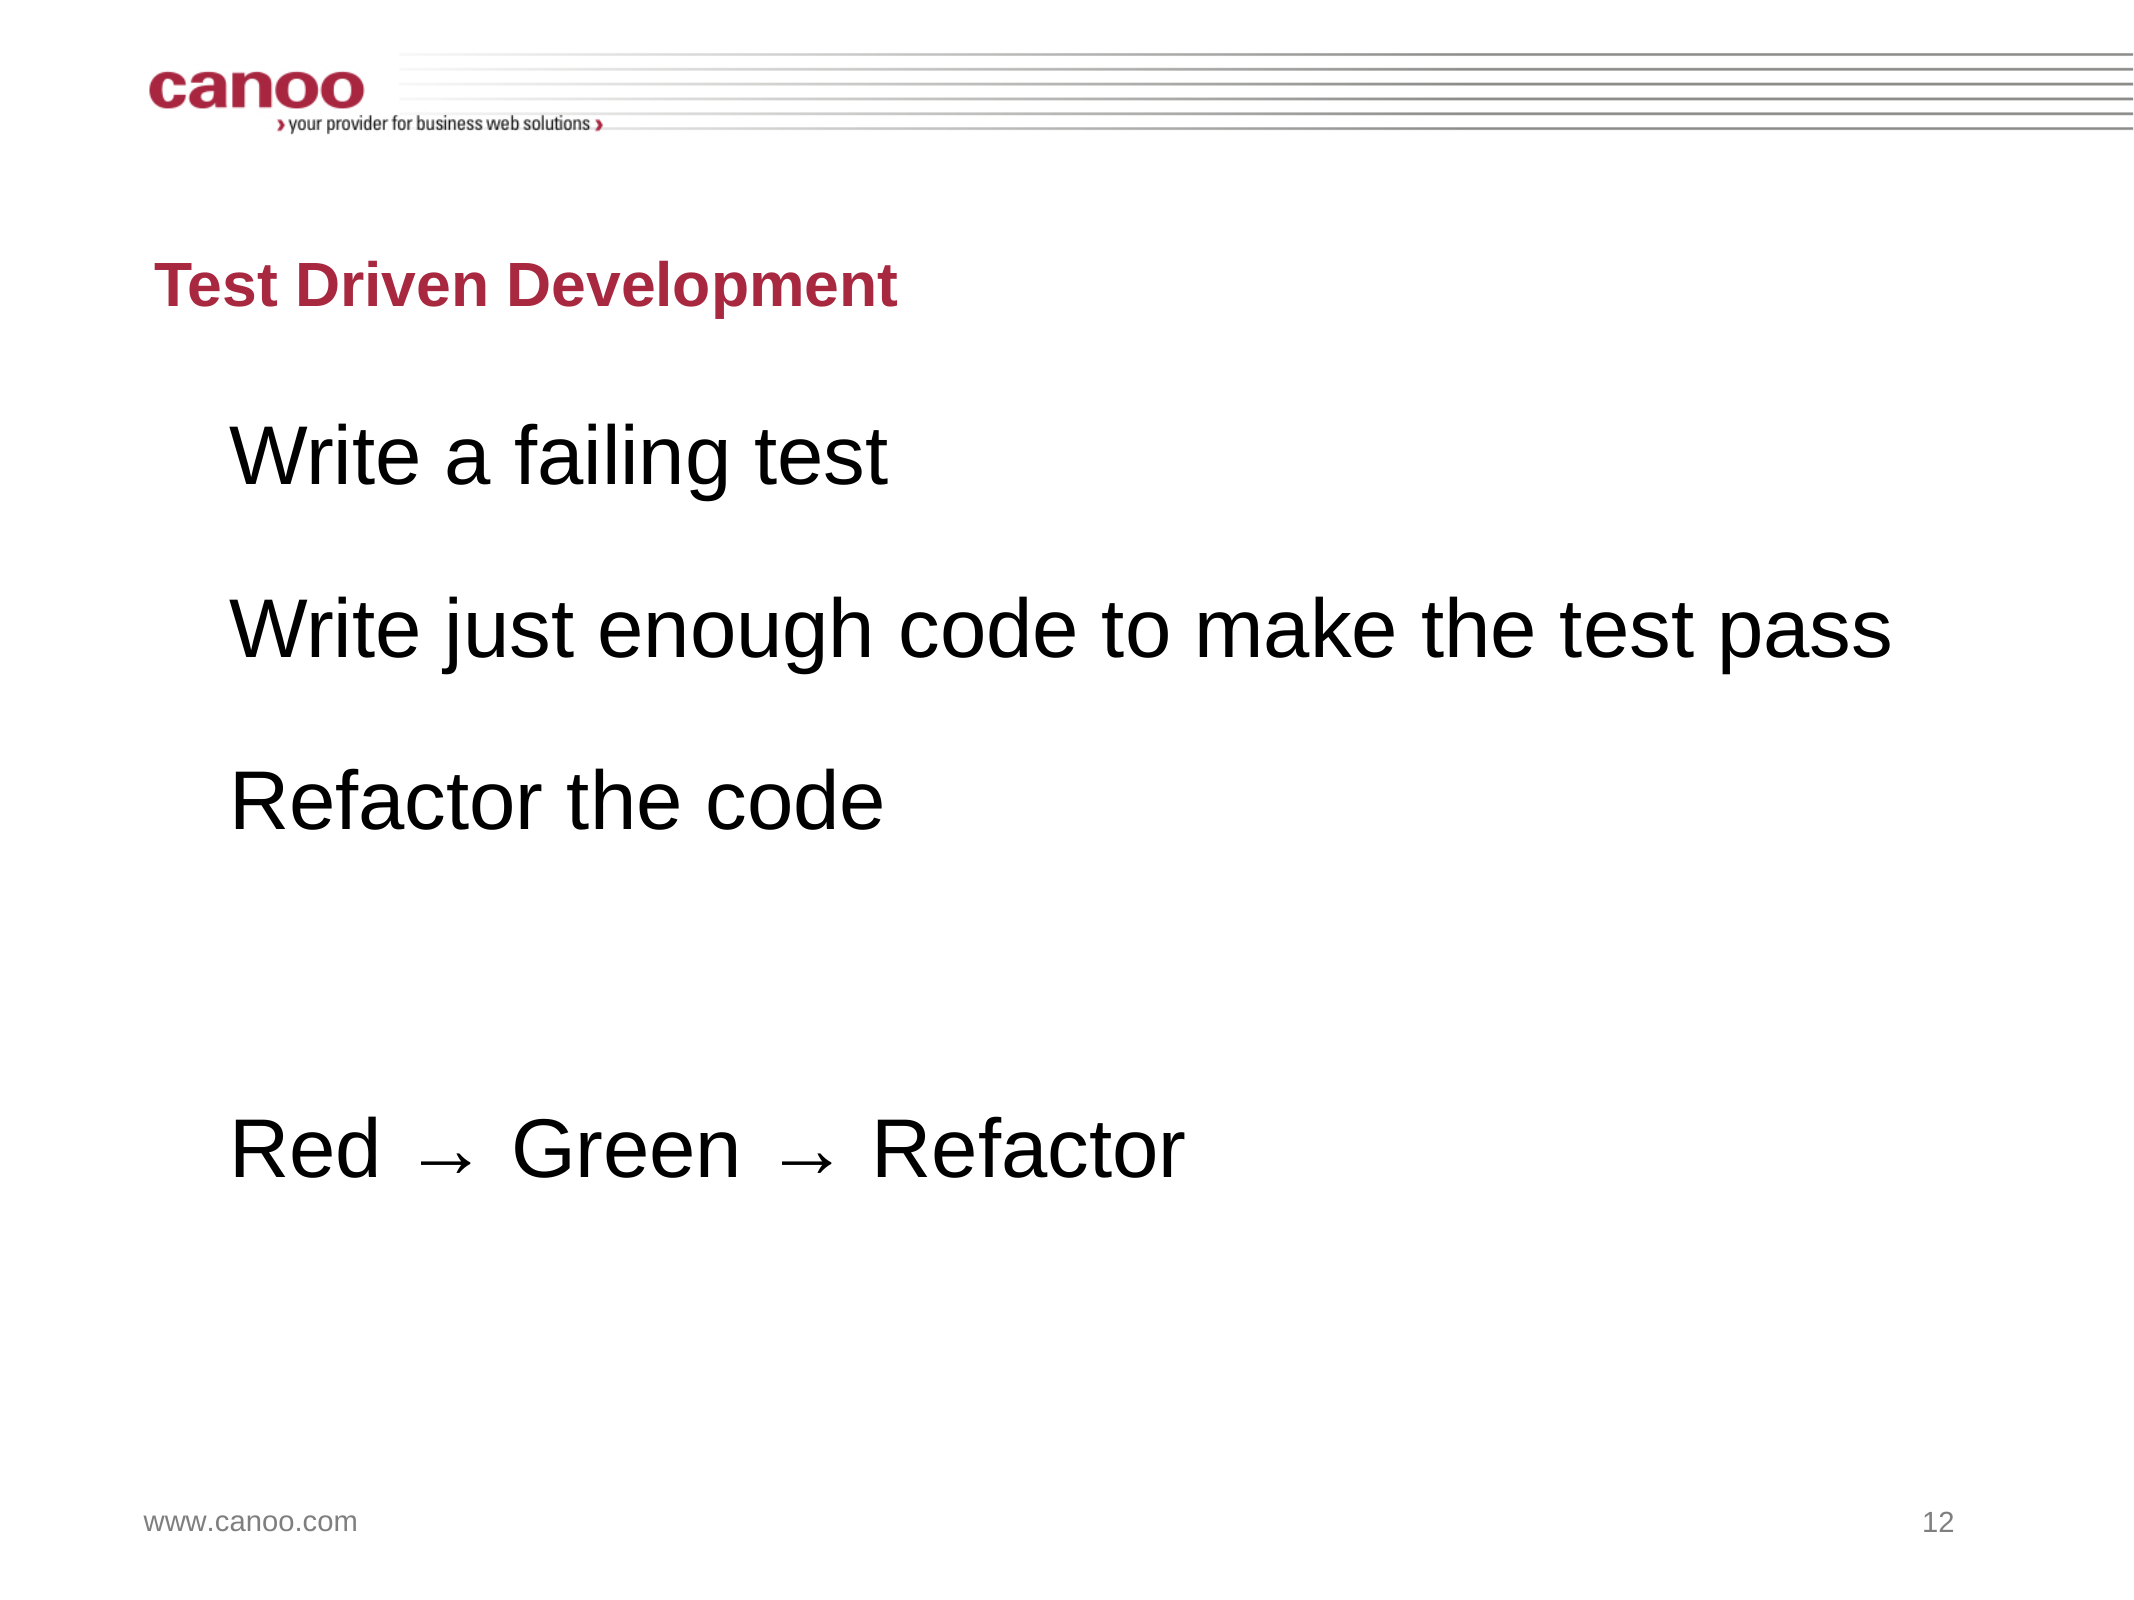

# Test Driven Development
Write a failing test
Write just enough code to make the test pass
Refactor the code
Red → Green → Refactor